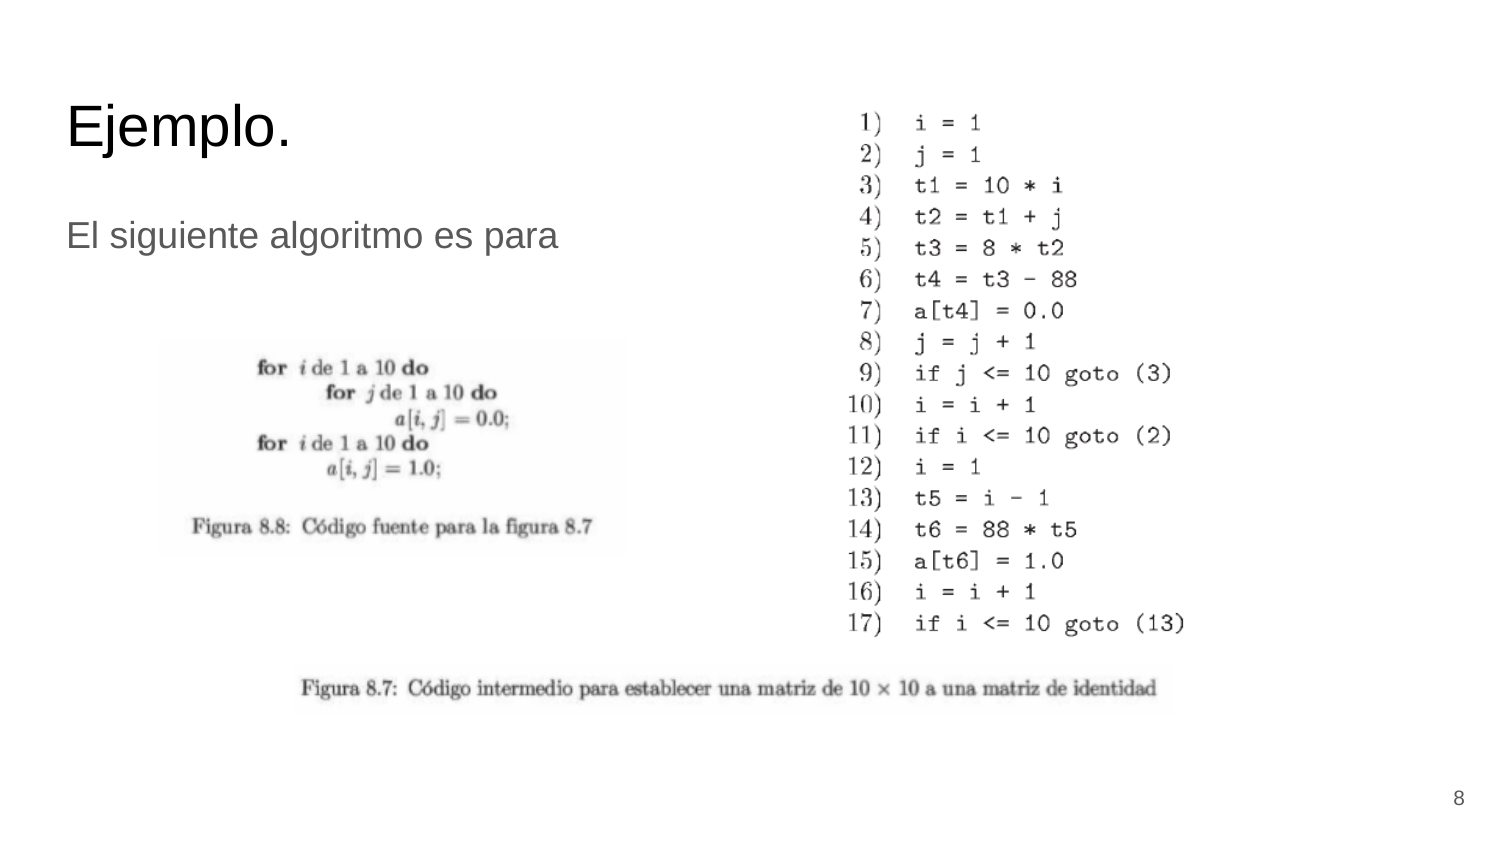

# Ejemplo.
El siguiente algoritmo es para